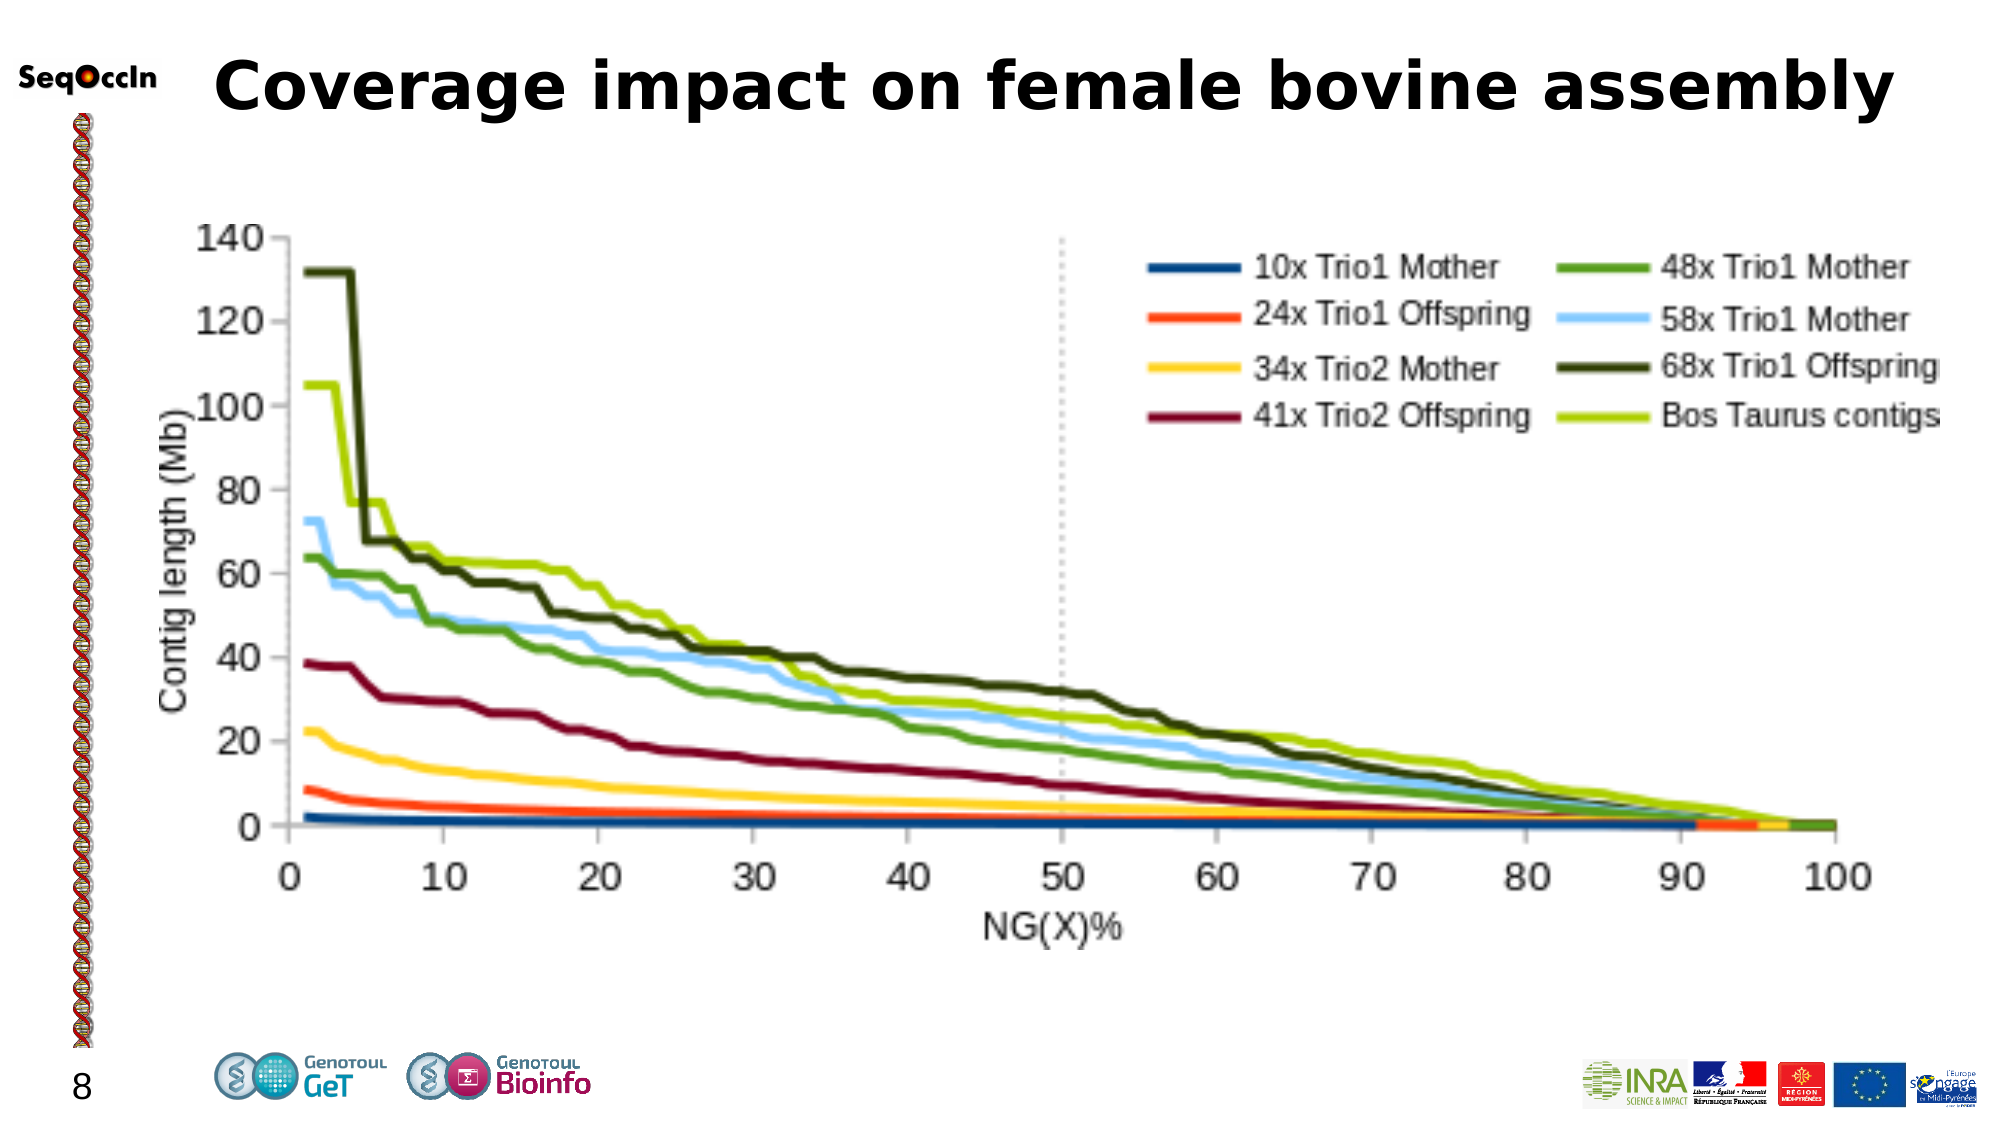

# Coverage impact on female bovine assembly